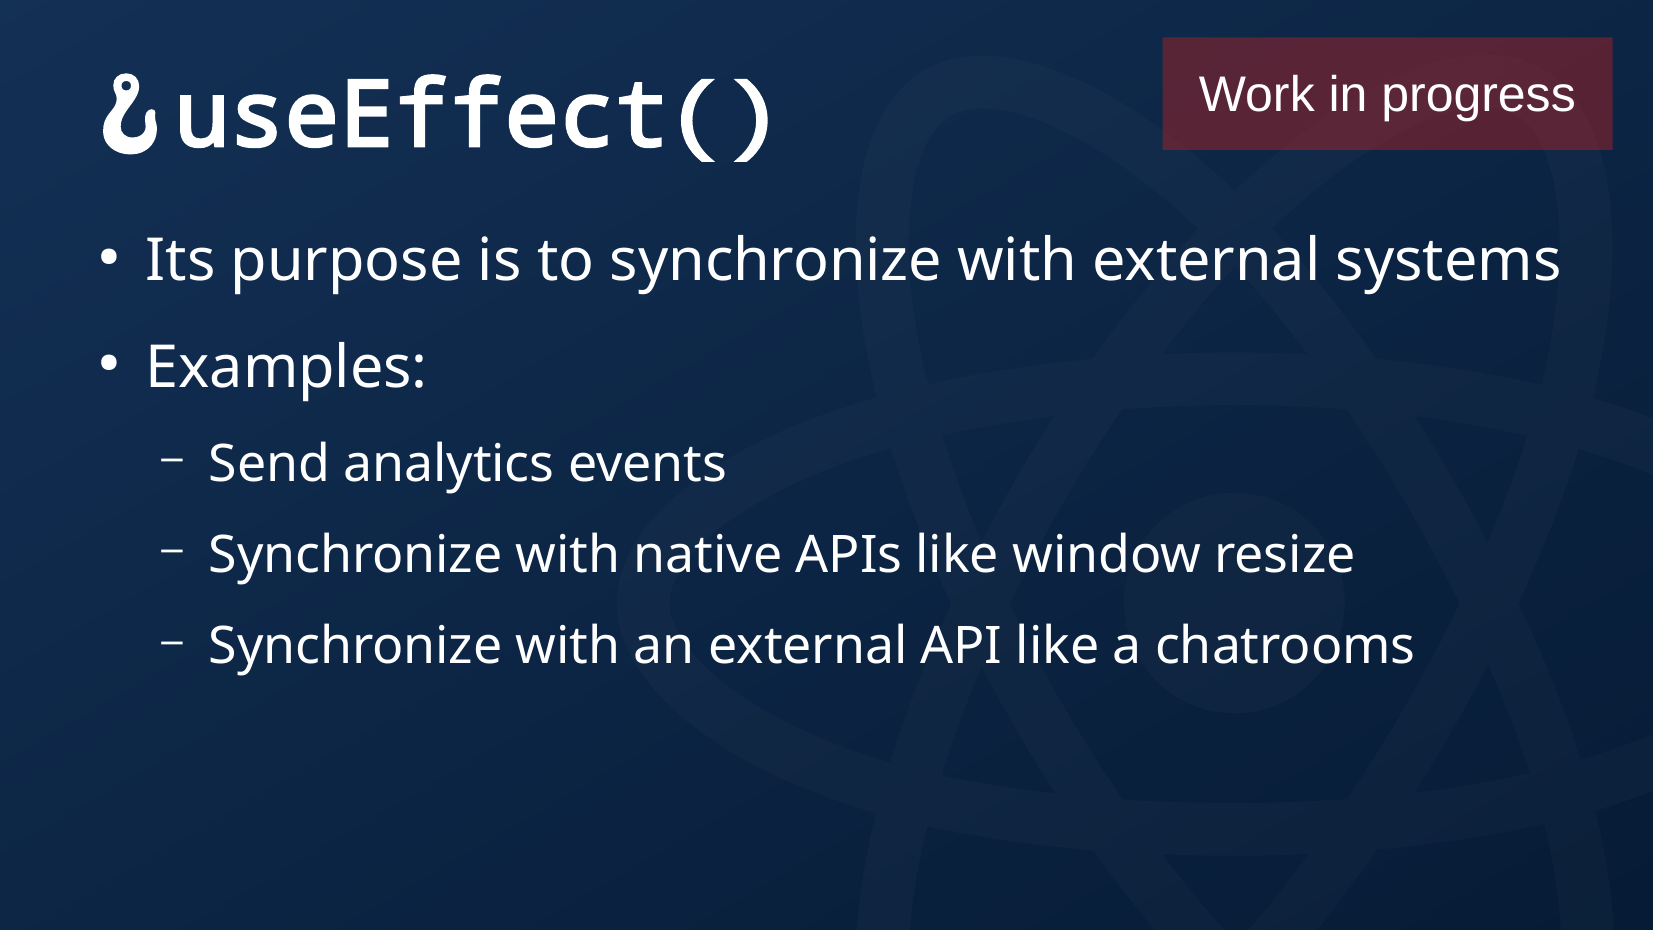

# 🪝useEffect()
Work in progress
Its purpose is to synchronize with external systems
Examples:
Send analytics events
Synchronize with native APIs like window resize
Synchronize with an external API like a chatrooms